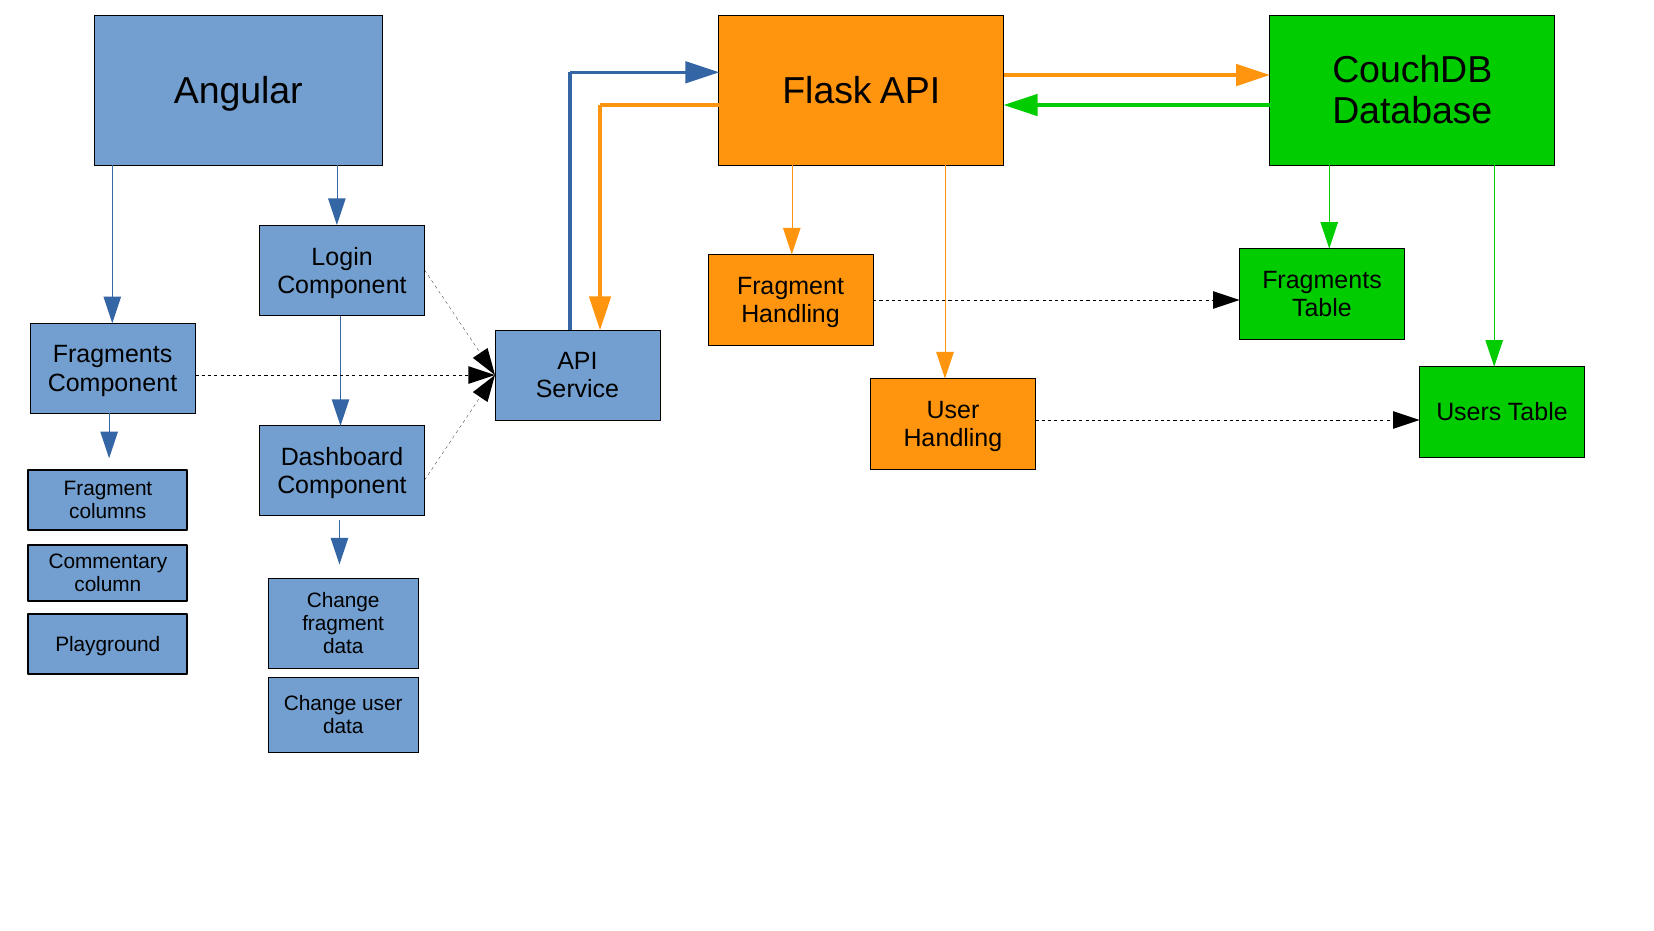

Angular
Flask API
CouchDB Database
Login
Component
Fragments Table
Fragment Handling
Fragments
Component
API
Service
Users Table
User Handling
Dashboard
Component
Fragment columns
Commentary column
Change fragment data
Playground
Change user data